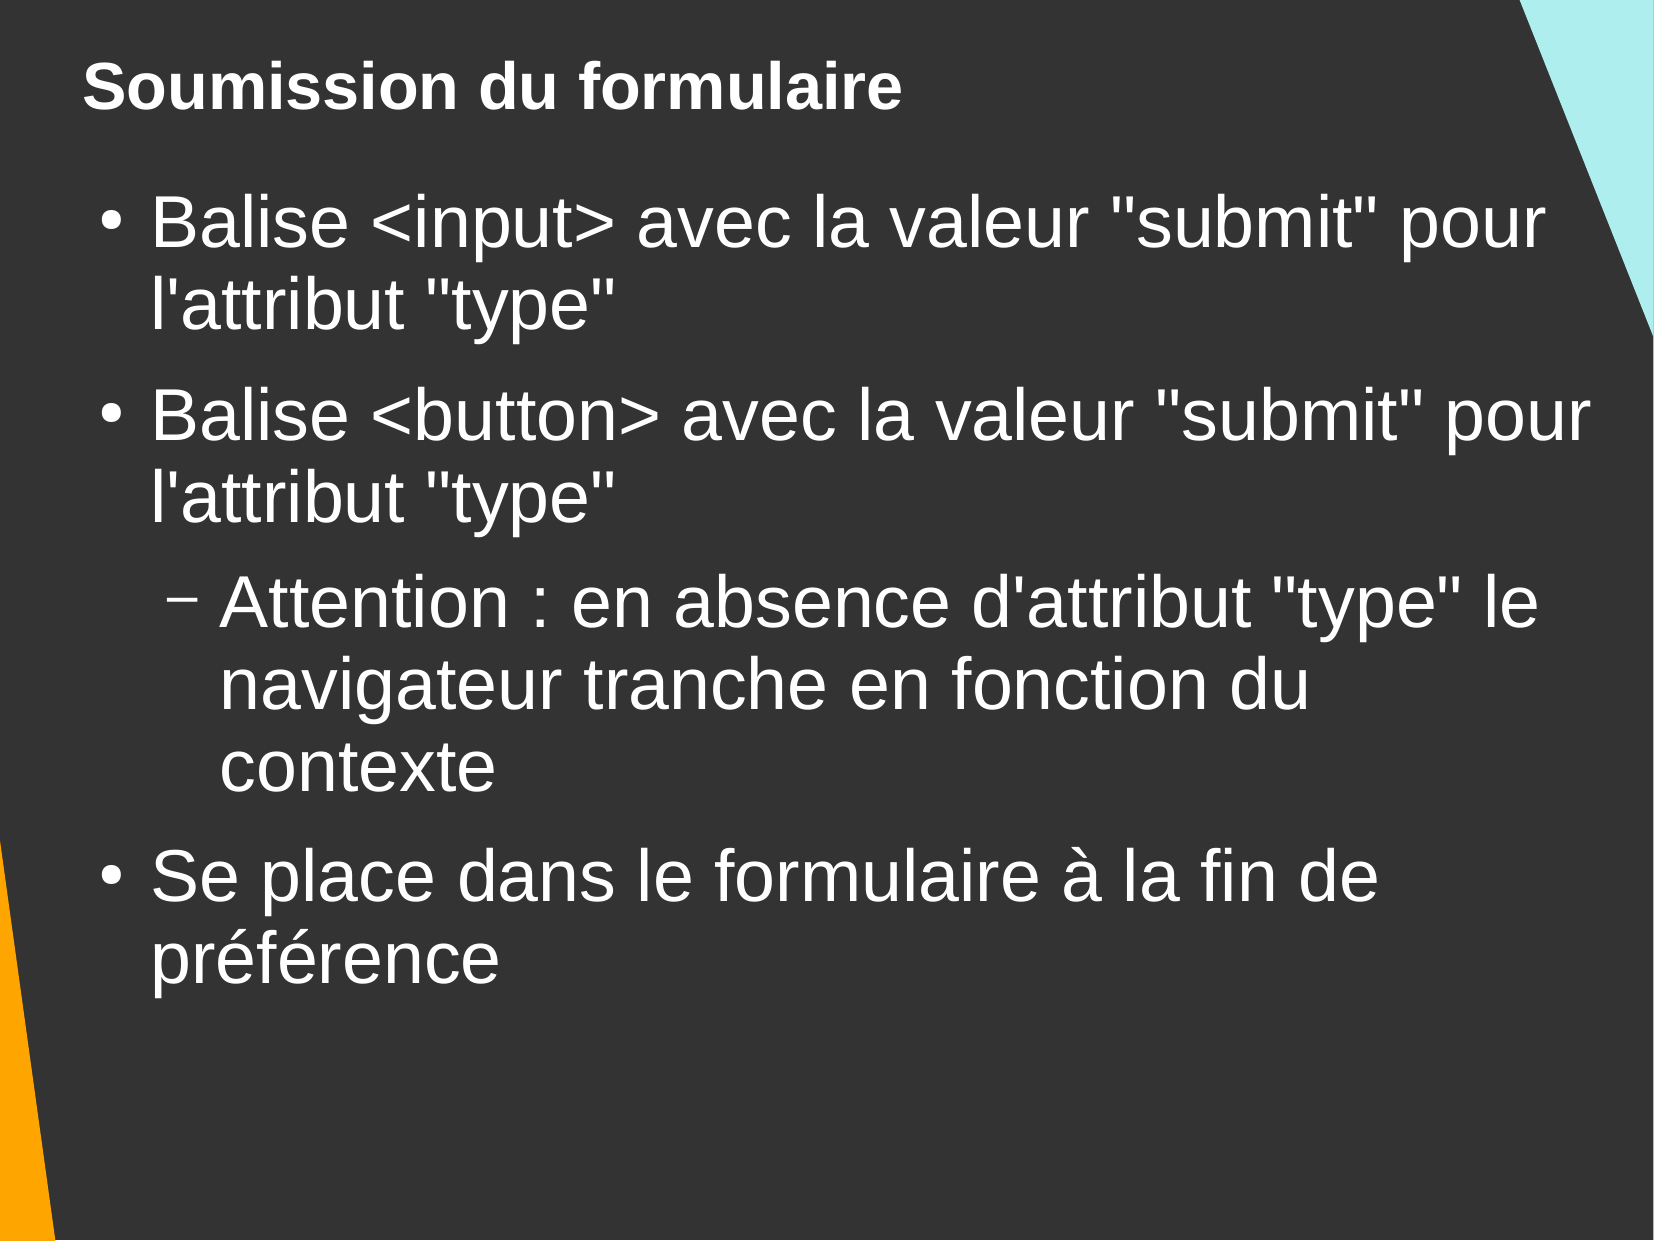

# Soumission du formulaire
Balise <input> avec la valeur "submit" pour l'attribut "type"
Balise <button> avec la valeur "submit" pour l'attribut "type"
Attention : en absence d'attribut "type" le navigateur tranche en fonction du contexte
Se place dans le formulaire à la fin de préférence